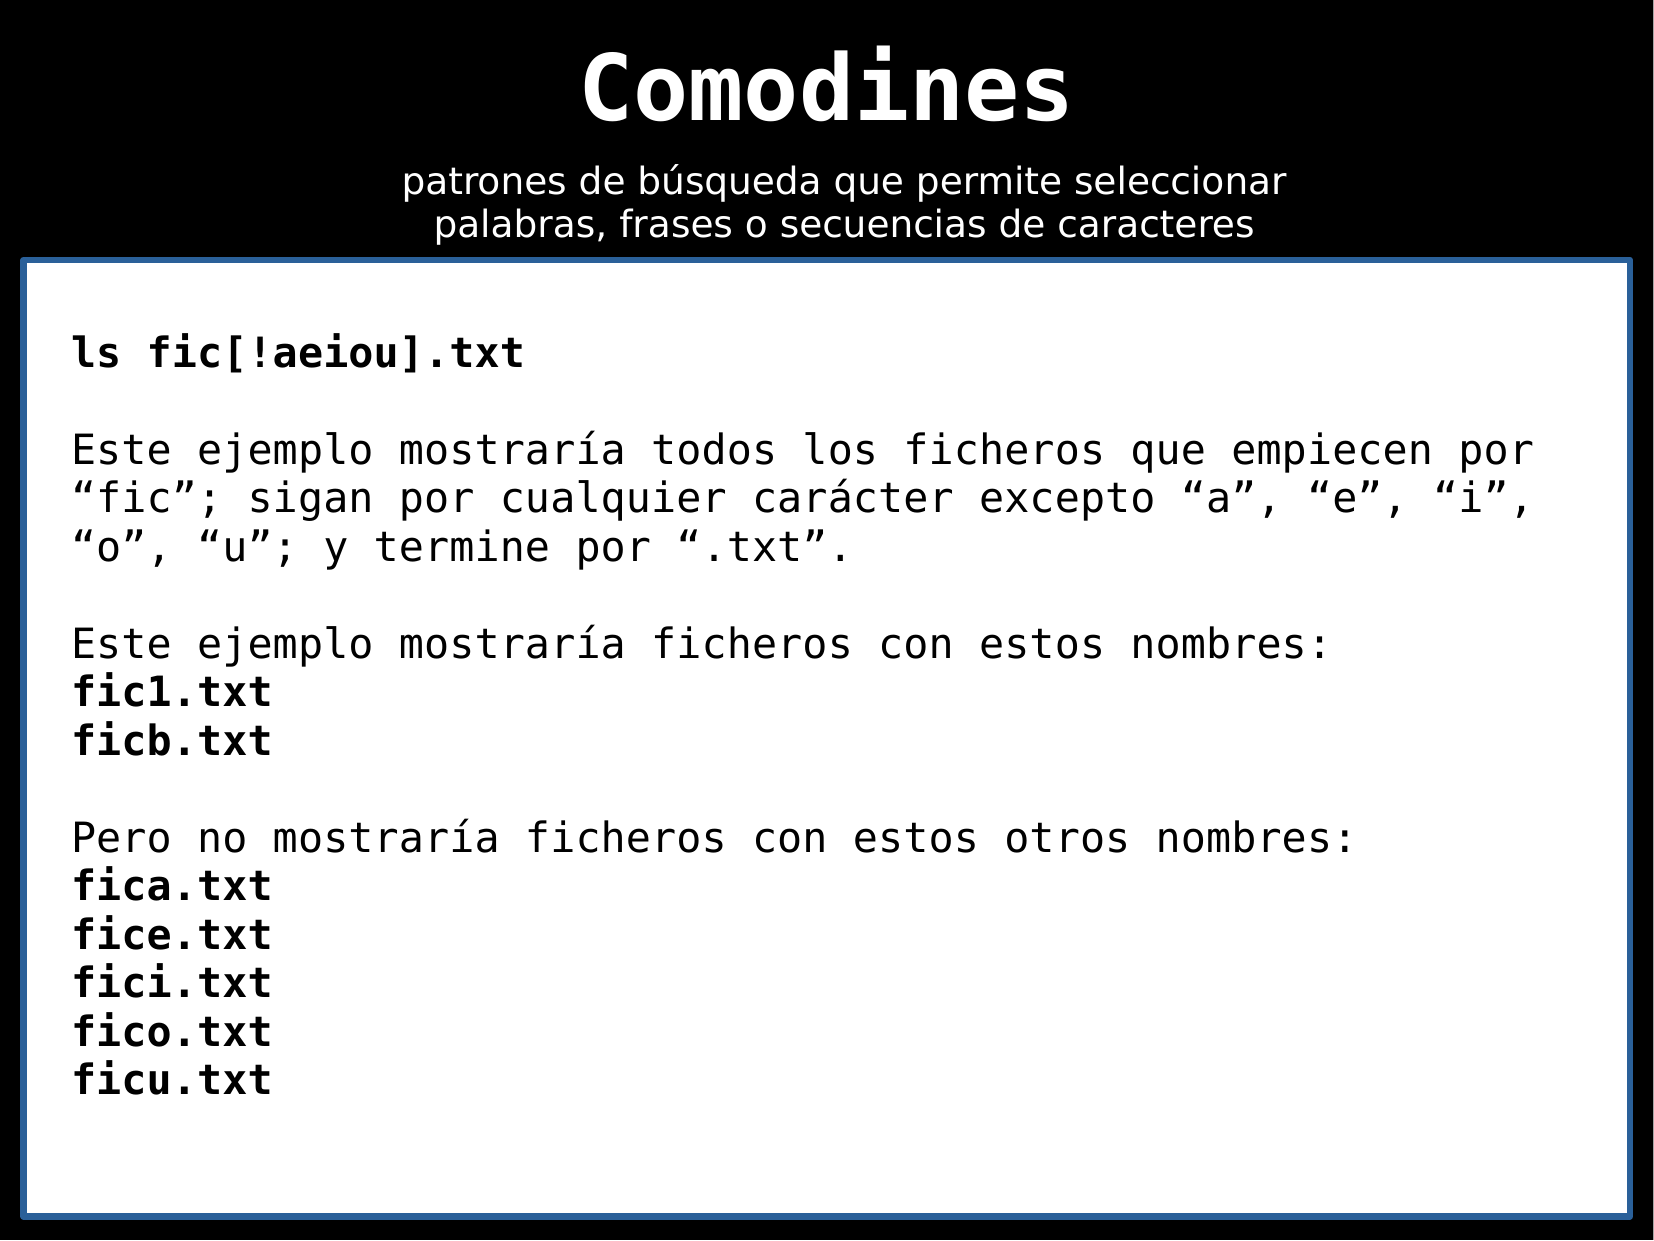

# Comodines
patrones de búsqueda que permite seleccionar palabras, frases o secuencias de caracteres
ls fic[!aeiou].txt
Este ejemplo mostraría todos los ficheros que empiecen por “fic”; sigan por cualquier carácter excepto “a”, “e”, “i”, “o”, “u”; y termine por “.txt”.
Este ejemplo mostraría ficheros con estos nombres:
fic1.txt
ficb.txt
Pero no mostraría ficheros con estos otros nombres:
fica.txt
fice.txt
fici.txt
fico.txt
ficu.txt
?		representa un único carácter
*		representa cualquier conjunto de caracteres: desde 0 caracteres
		a cualquier cantidad de caracteres (letras o dígitos)
[]		representa un rango, ya sea de letras o dígitos
[!]	representa justo lo contrario que []